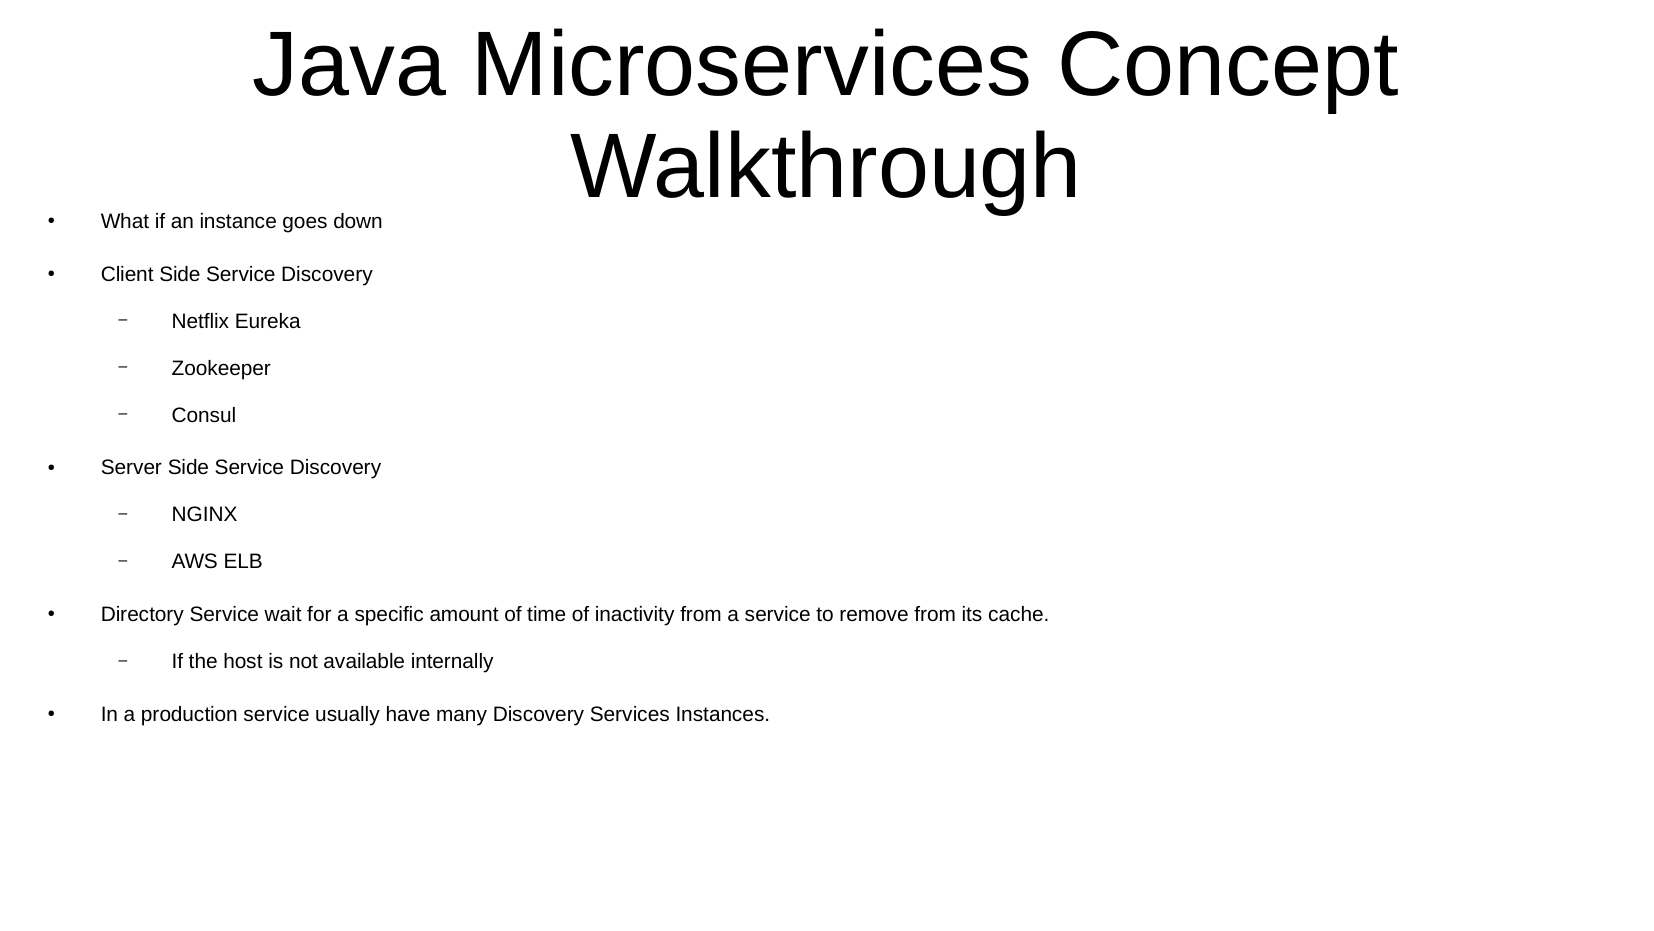

# Java Microservices Concept Walkthrough
What if an instance goes down
Client Side Service Discovery
Netflix Eureka
Zookeeper
Consul
Server Side Service Discovery
NGINX
AWS ELB
Directory Service wait for a specific amount of time of inactivity from a service to remove from its cache.
If the host is not available internally
In a production service usually have many Discovery Services Instances.